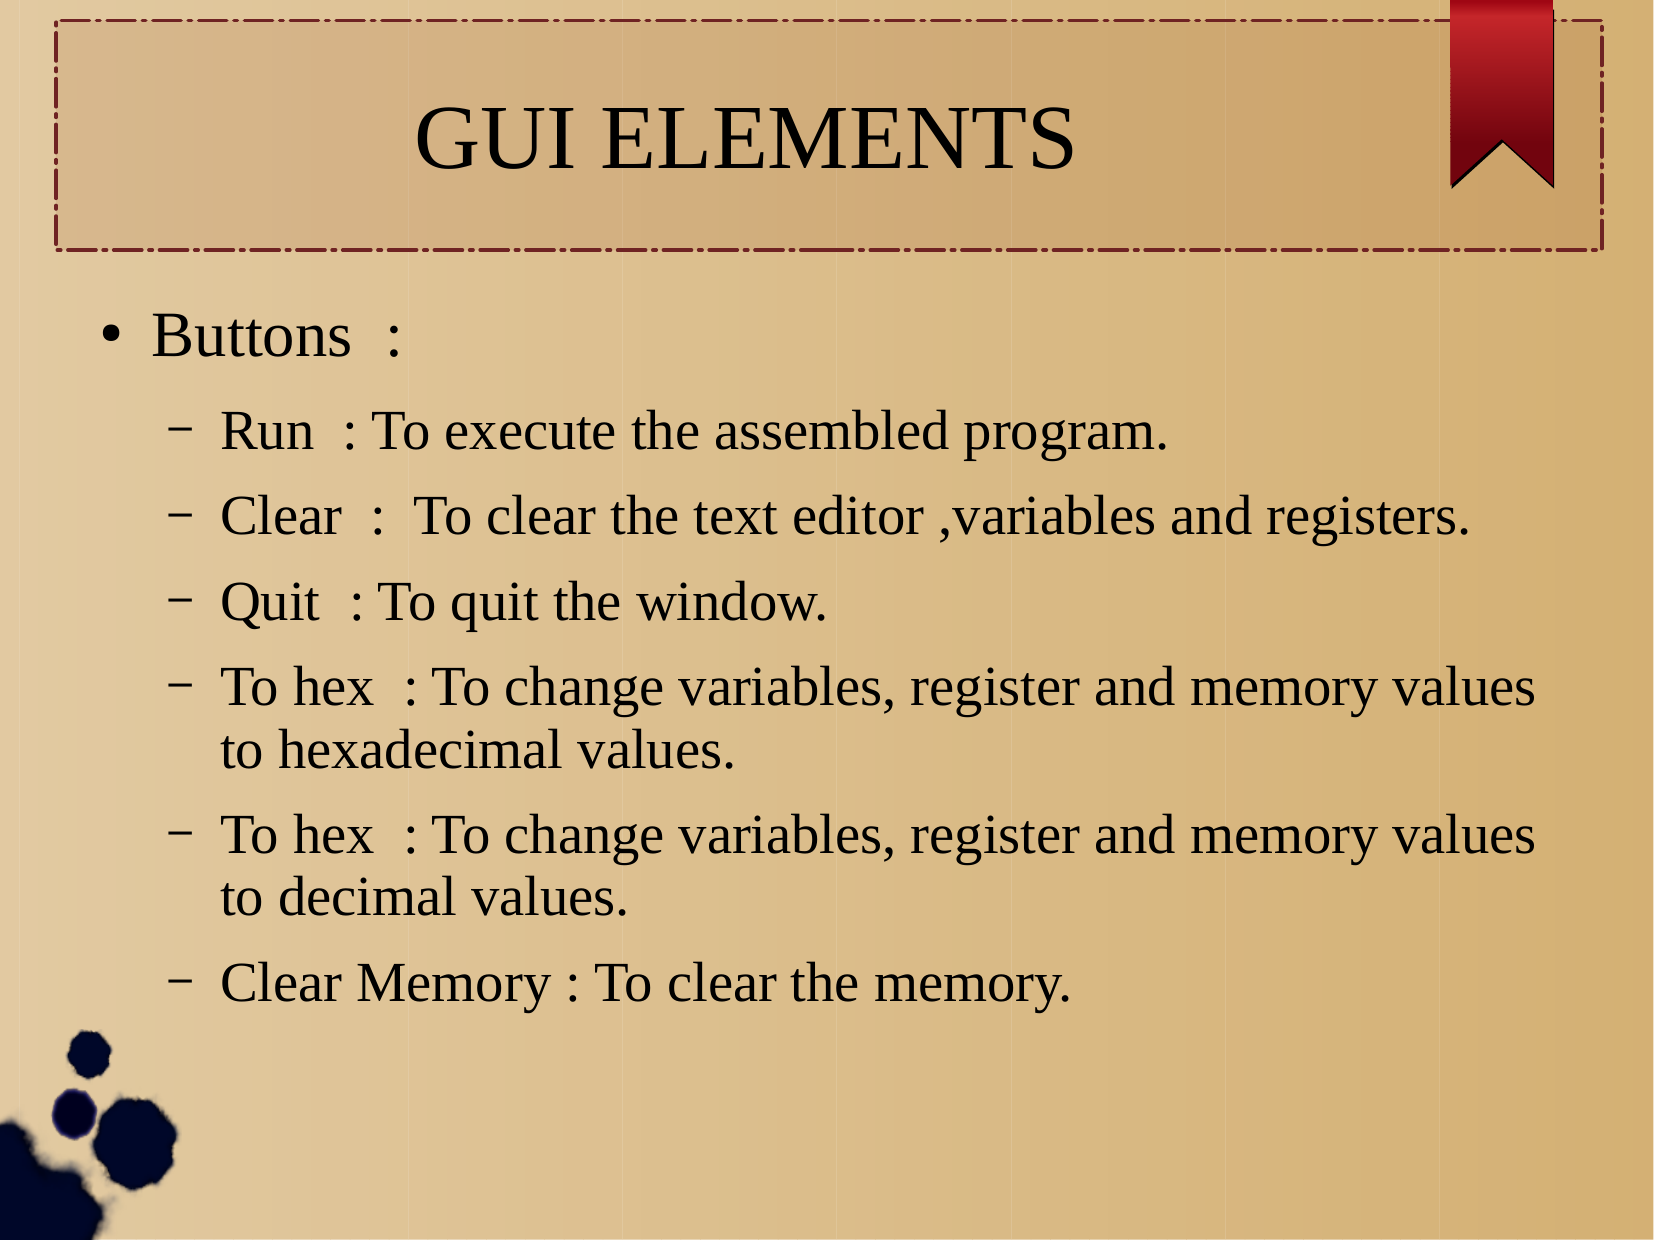

# GUI ELEMENTS
Buttons :
Run : To execute the assembled program.
Clear : To clear the text editor ,variables and registers.
Quit : To quit the window.
To hex : To change variables, register and memory values to hexadecimal values.
To hex : To change variables, register and memory values to decimal values.
Clear Memory : To clear the memory.